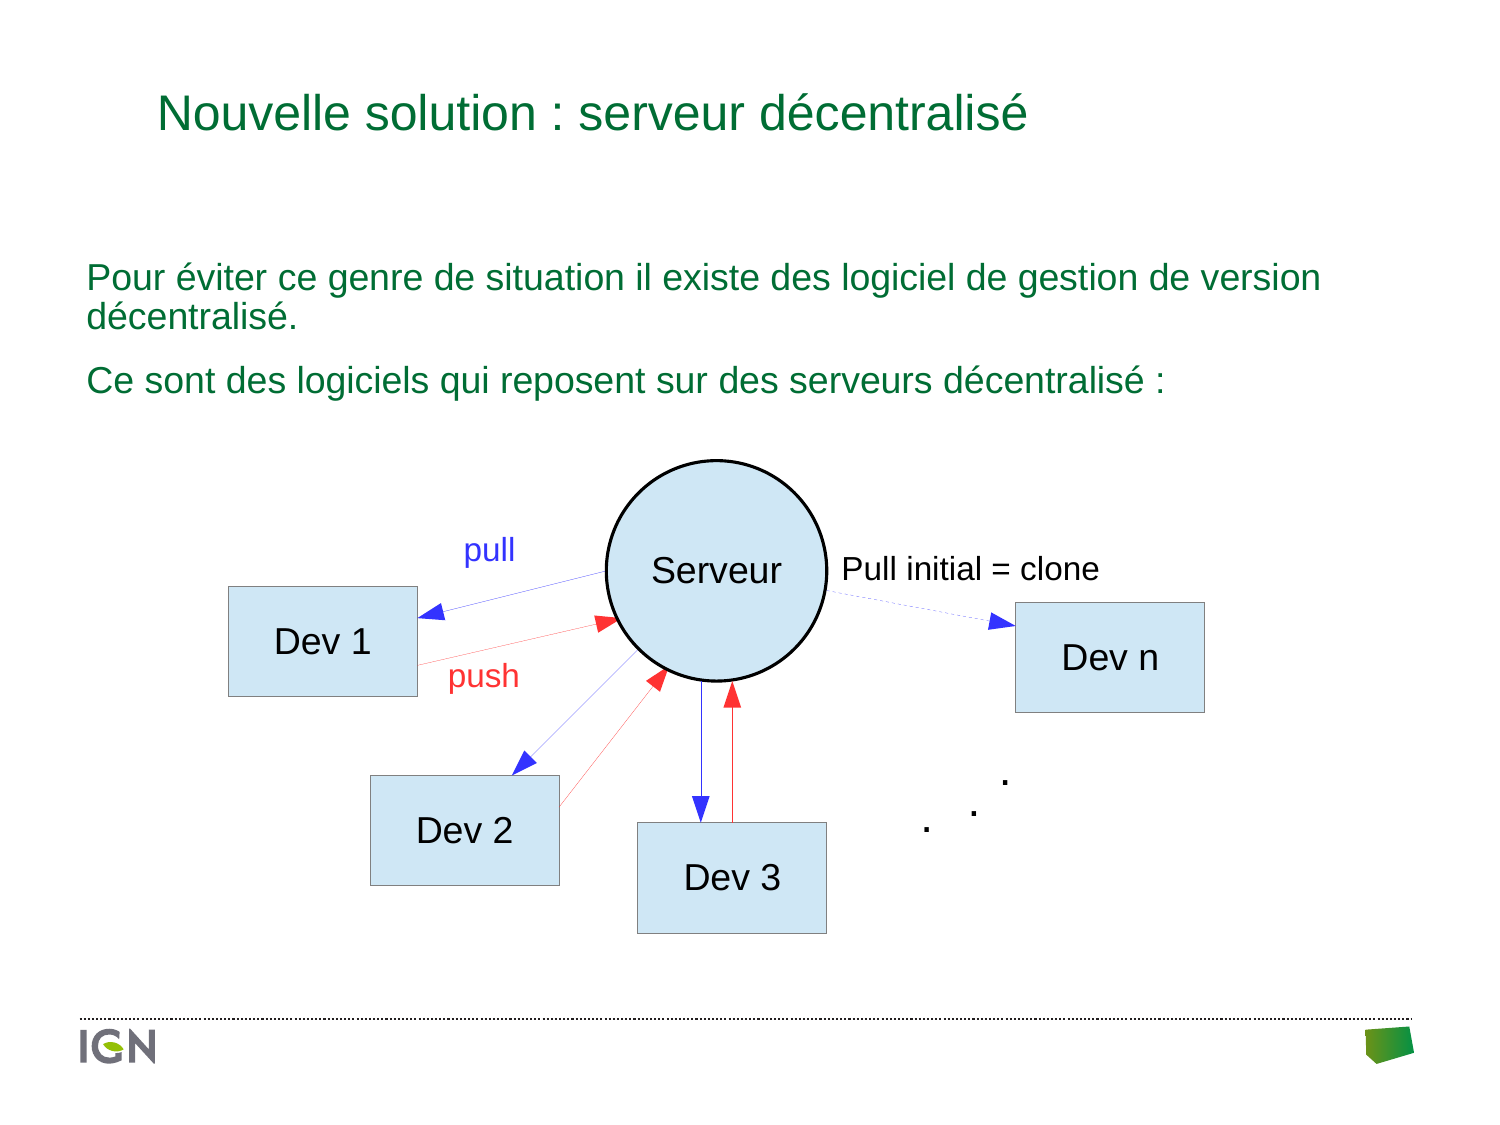

# Nouvelle solution : serveur décentralisé
Pour éviter ce genre de situation il existe des logiciel de gestion de version décentralisé.
Ce sont des logiciels qui reposent sur des serveurs décentralisé :
Serveur
pull
Pull initial = clone
Dev 1
Dev n
push
.
.
Dev 2
.
Dev 3